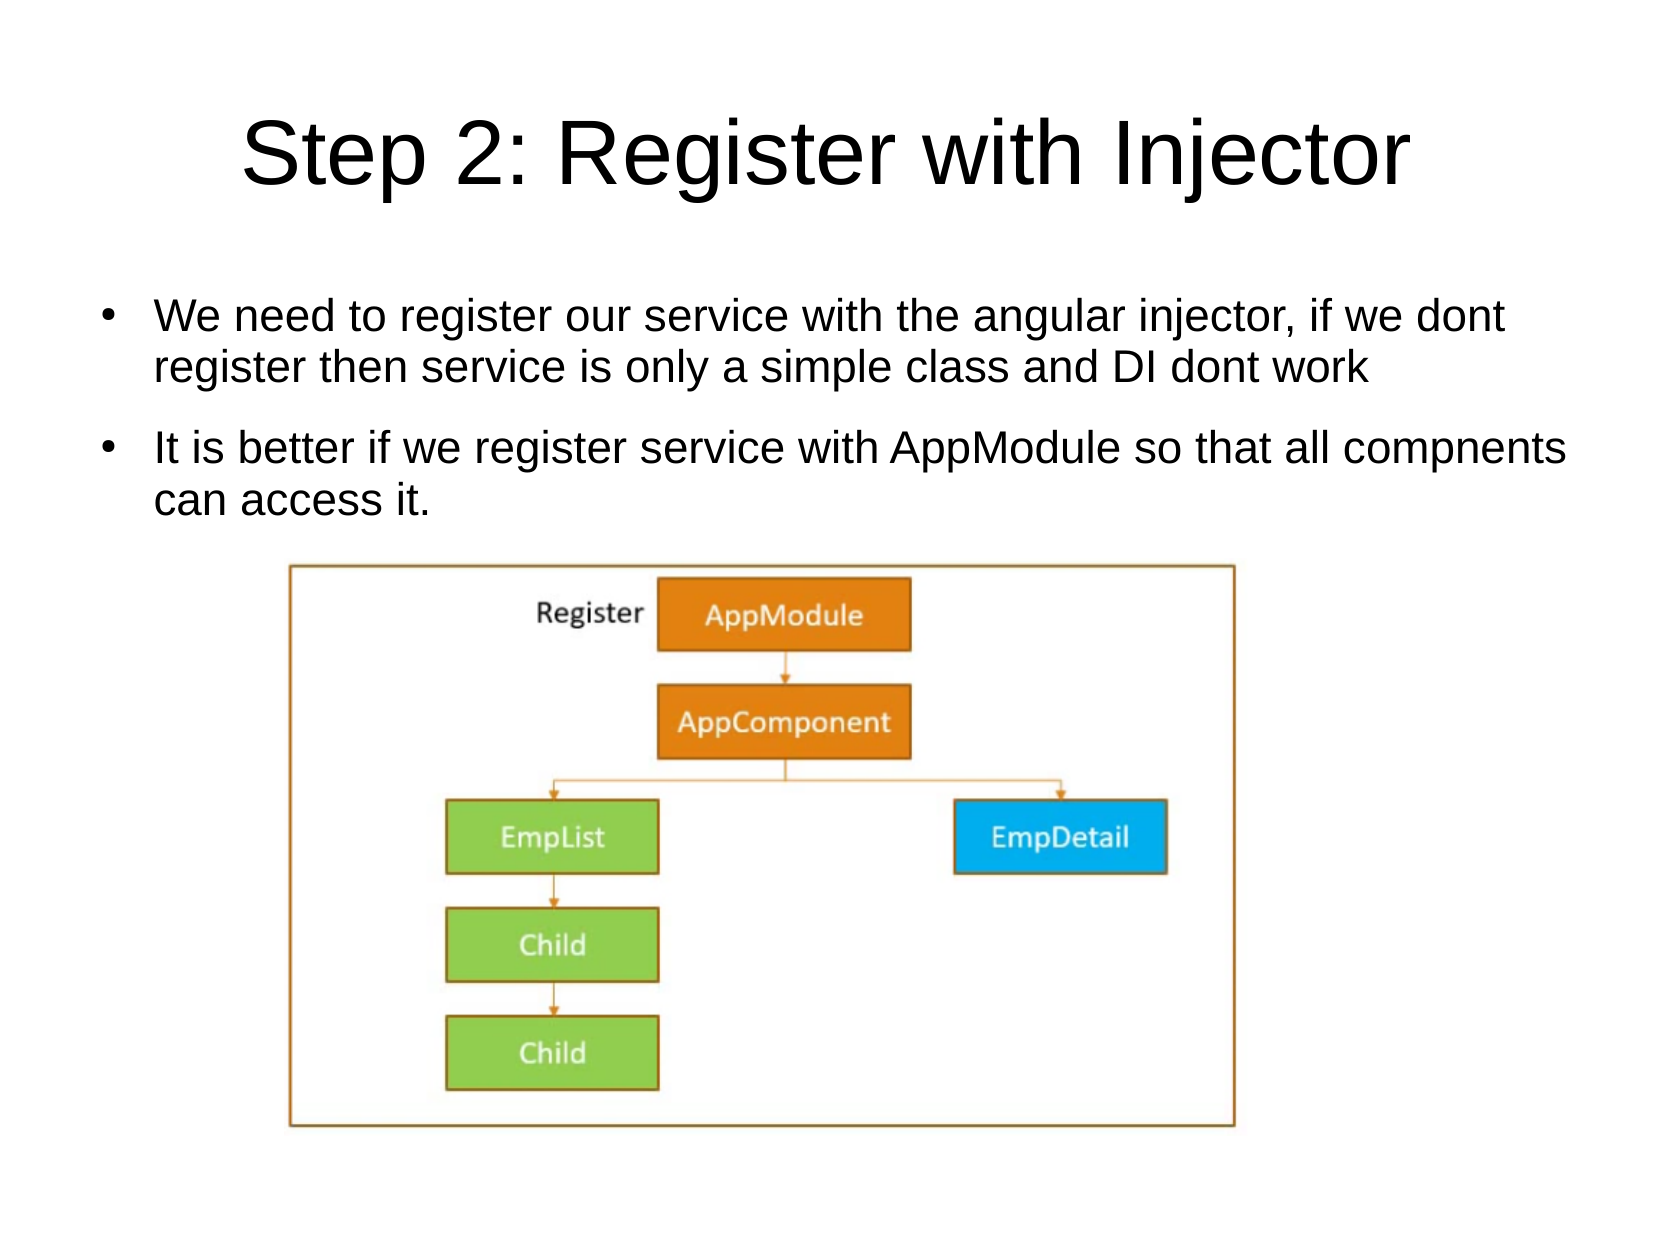

# Step 2: Register with Injector
We need to register our service with the angular injector, if we dont register then service is only a simple class and DI dont work
It is better if we register service with AppModule so that all compnents can access it.